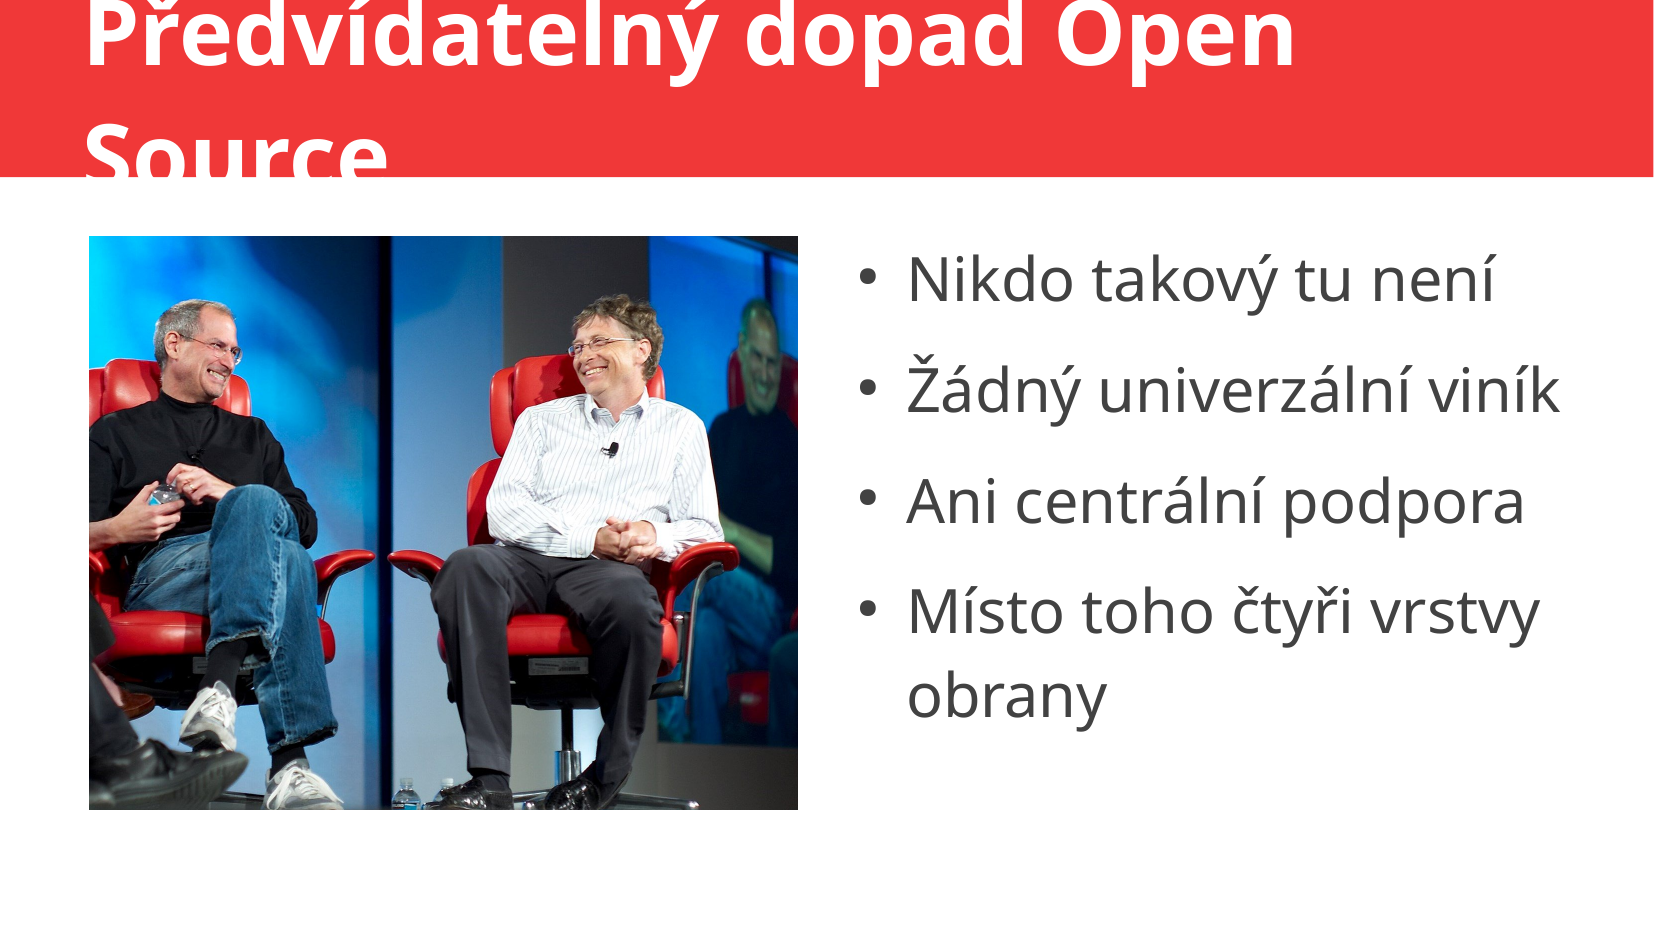

# Předvídatelný dopad Open Source
Nikdo takový tu není
Žádný univerzální viník
Ani centrální podpora
Místo toho čtyři vrstvy obrany